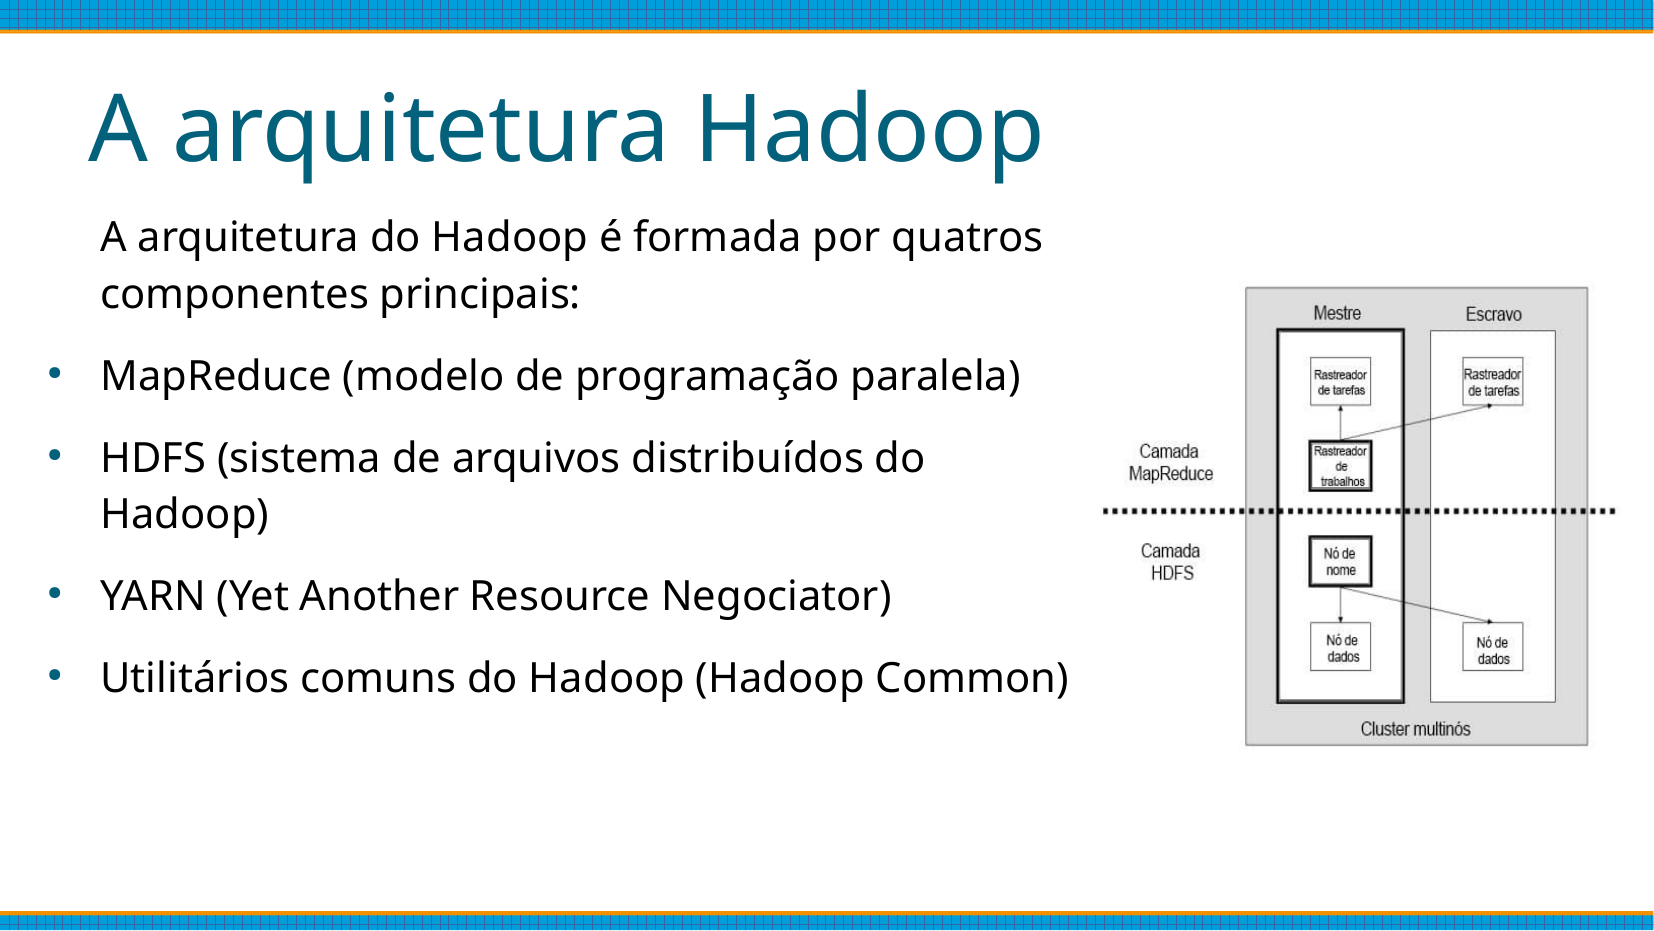

# A arquitetura Hadoop
A arquitetura do Hadoop é formada por quatros componentes principais:
MapReduce (modelo de programação paralela)
HDFS (sistema de arquivos distribuídos do Hadoop)
YARN (Yet Another Resource Negociator)
Utilitários comuns do Hadoop (Hadoop Common)